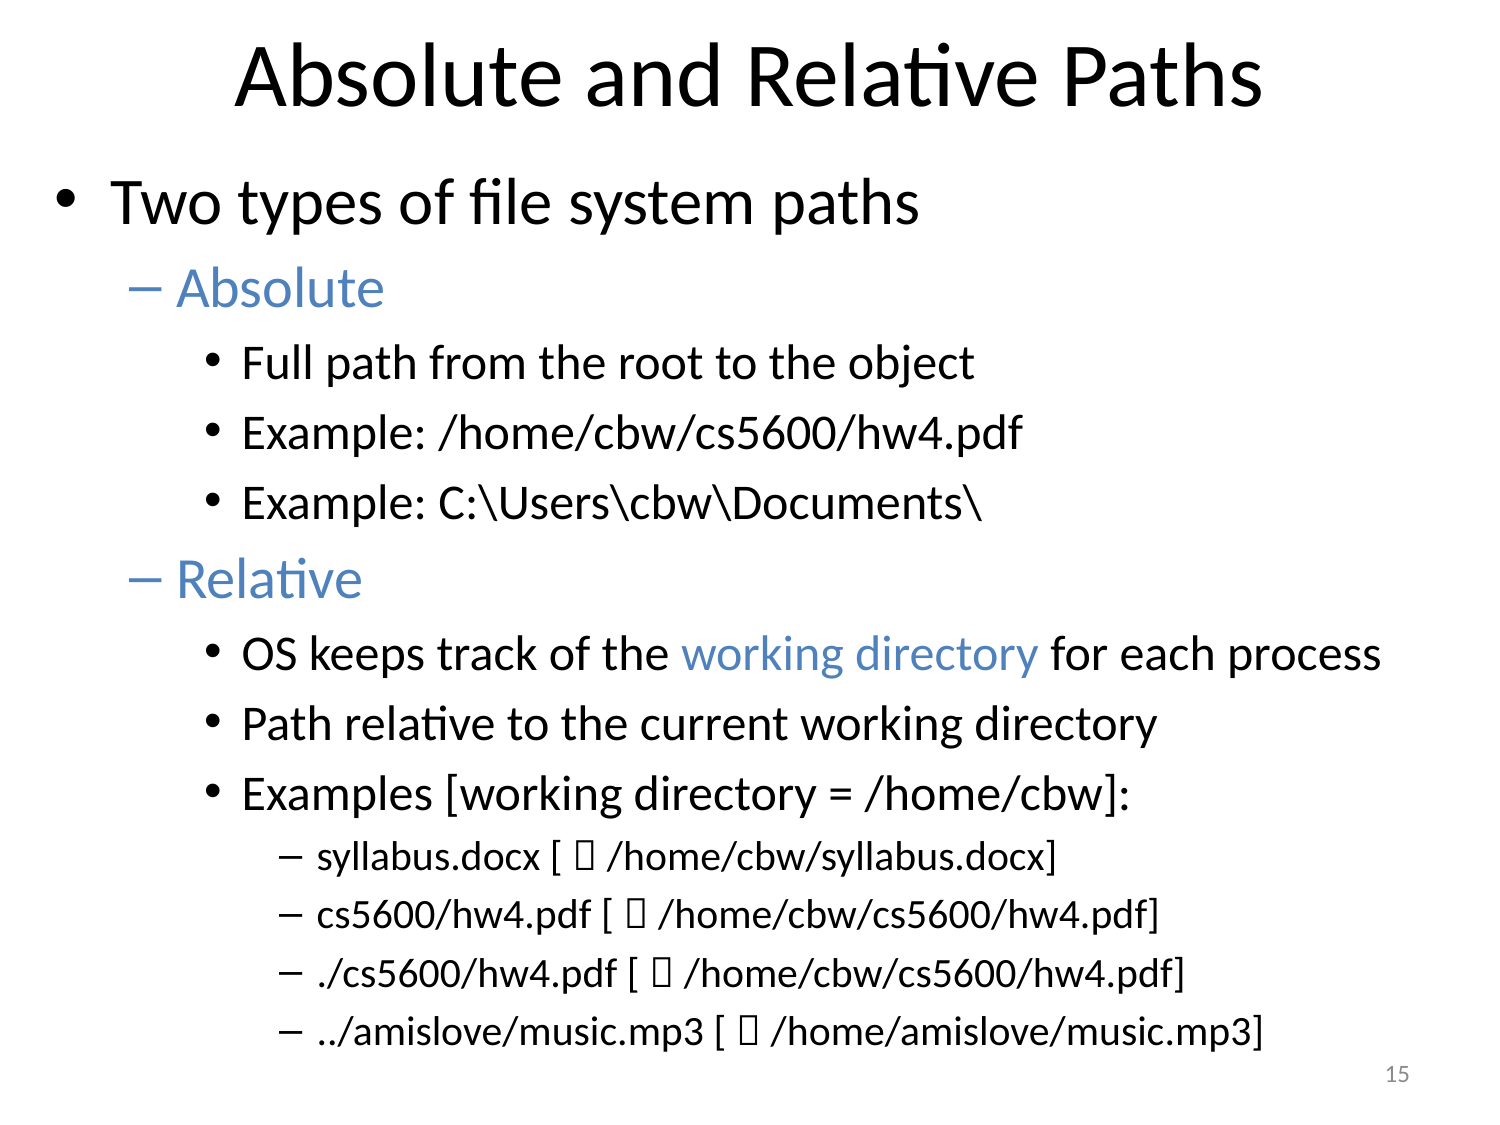

# Absolute and Relative Paths
Two types of file system paths
Absolute
Full path from the root to the object
Example: /home/cbw/cs5600/hw4.pdf
Example: C:\Users\cbw\Documents\
Relative
OS keeps track of the working directory for each process
Path relative to the current working directory
Examples [working directory = /home/cbw]:
syllabus.docx [  /home/cbw/syllabus.docx]
cs5600/hw4.pdf [  /home/cbw/cs5600/hw4.pdf]
./cs5600/hw4.pdf [  /home/cbw/cs5600/hw4.pdf]
../amislove/music.mp3 [  /home/amislove/music.mp3]